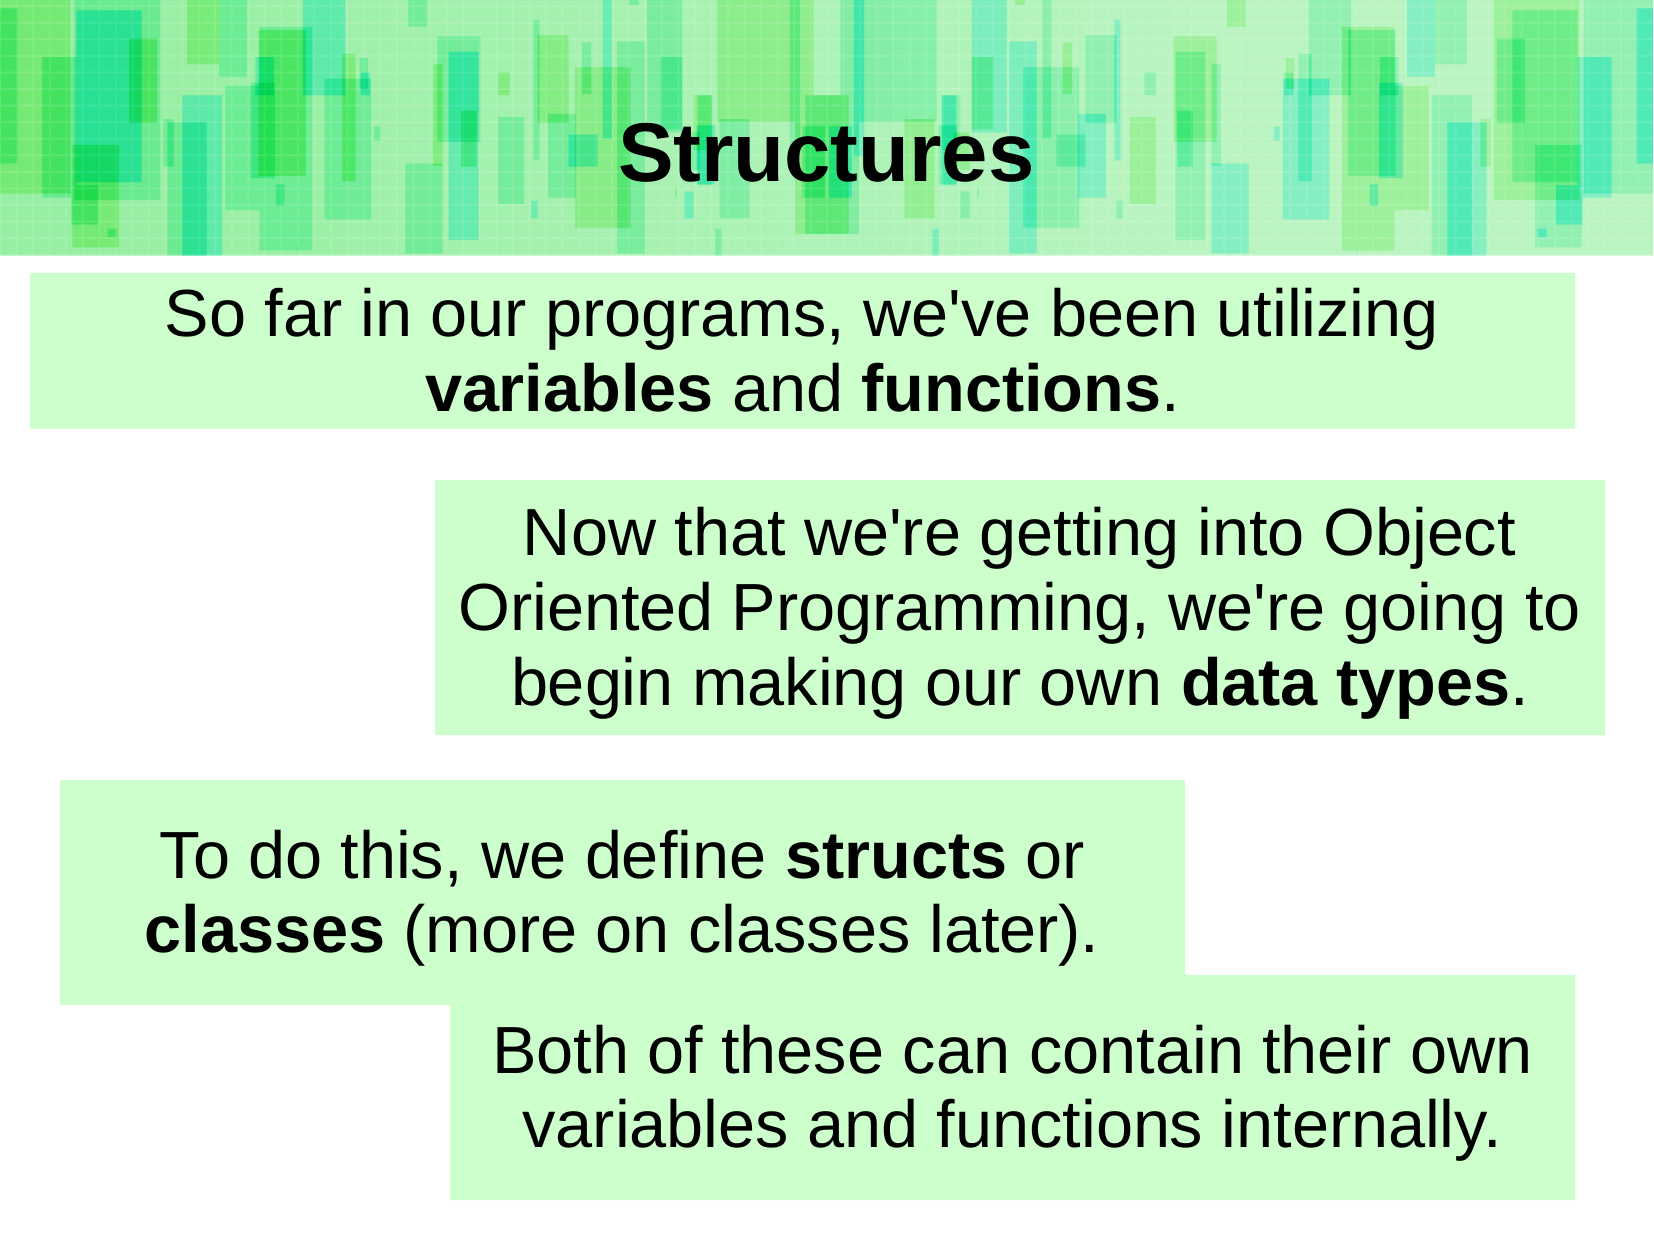

# Structures
So far in our programs, we've been utilizing variables and functions.
Now that we're getting into Object Oriented Programming, we're going to begin making our own data types.
To do this, we define structs or classes (more on classes later).
“while not done”
Both of these can contain their own variables and functions internally.